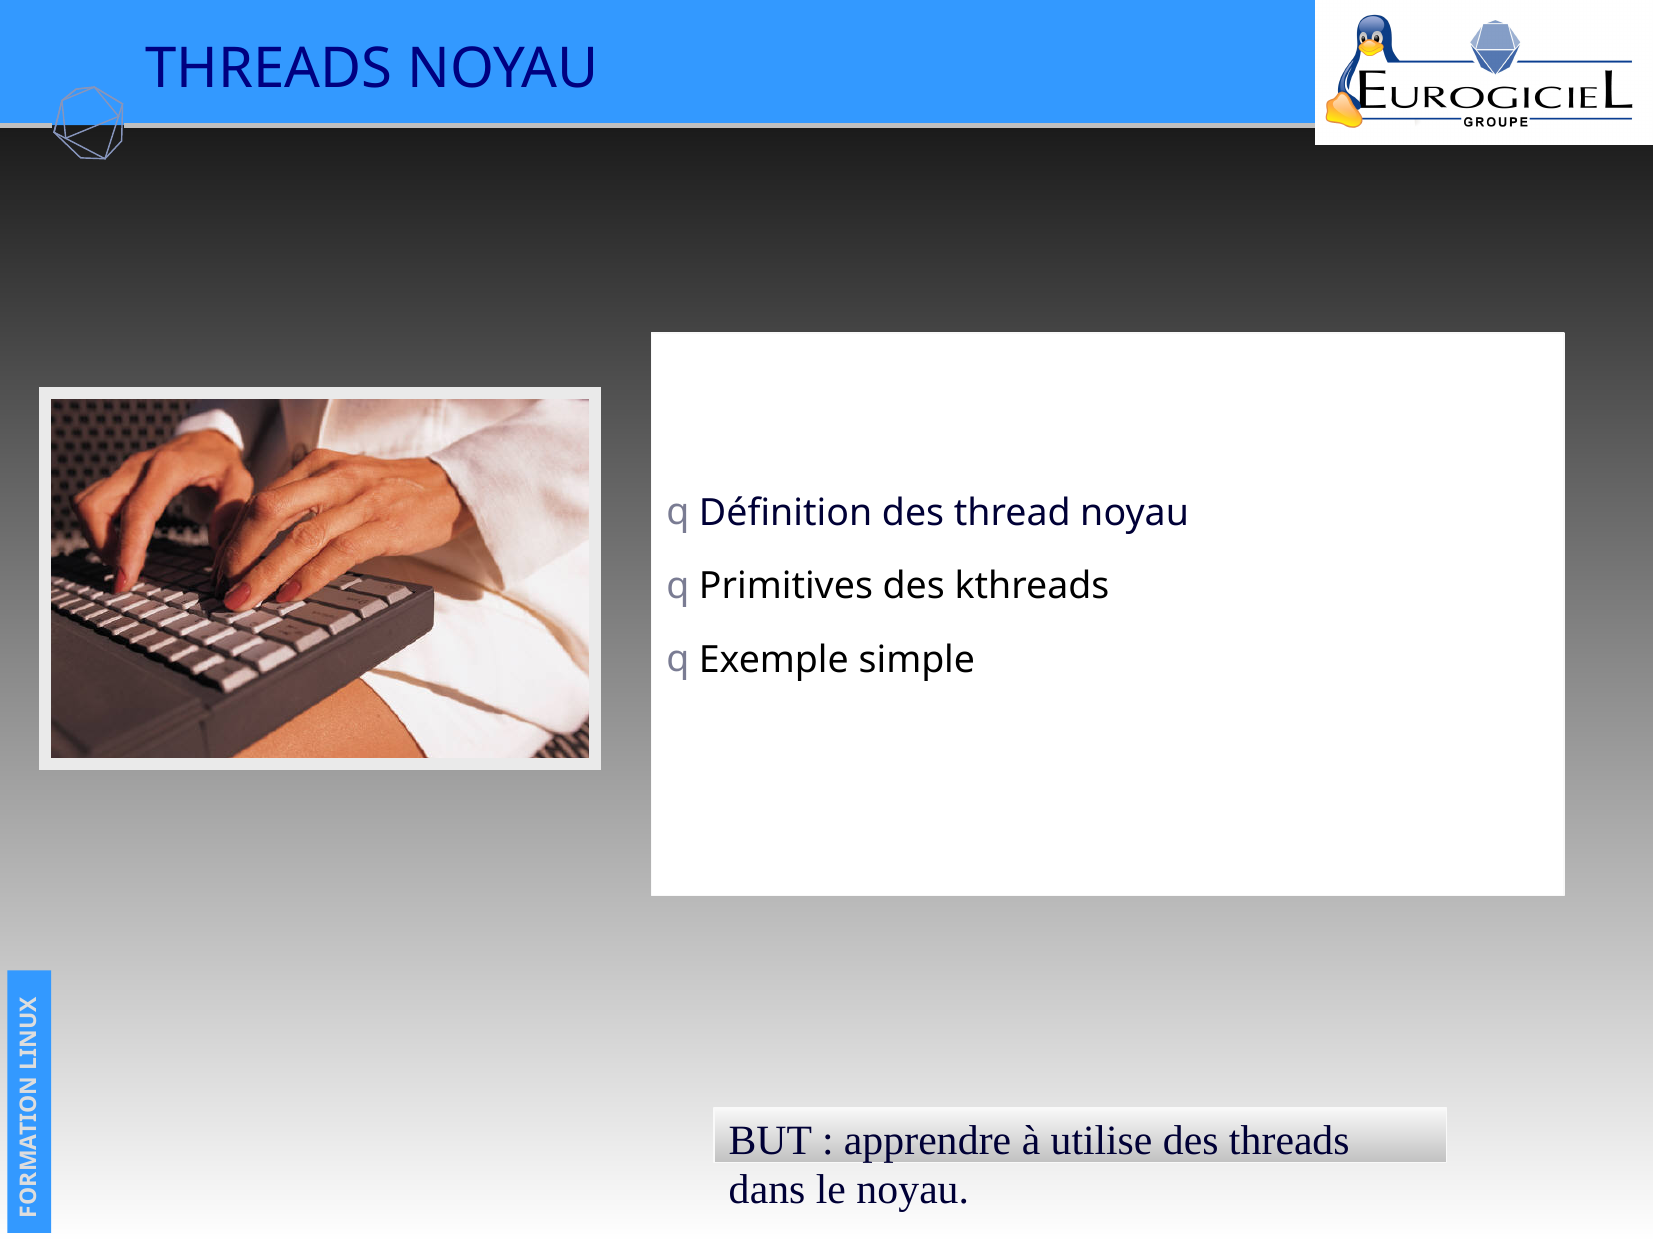

# THREADS NOYAU
 Définition des thread noyau
 Primitives des kthreads
 Exemple simple
BUT : apprendre à utilise des threads dans le noyau.